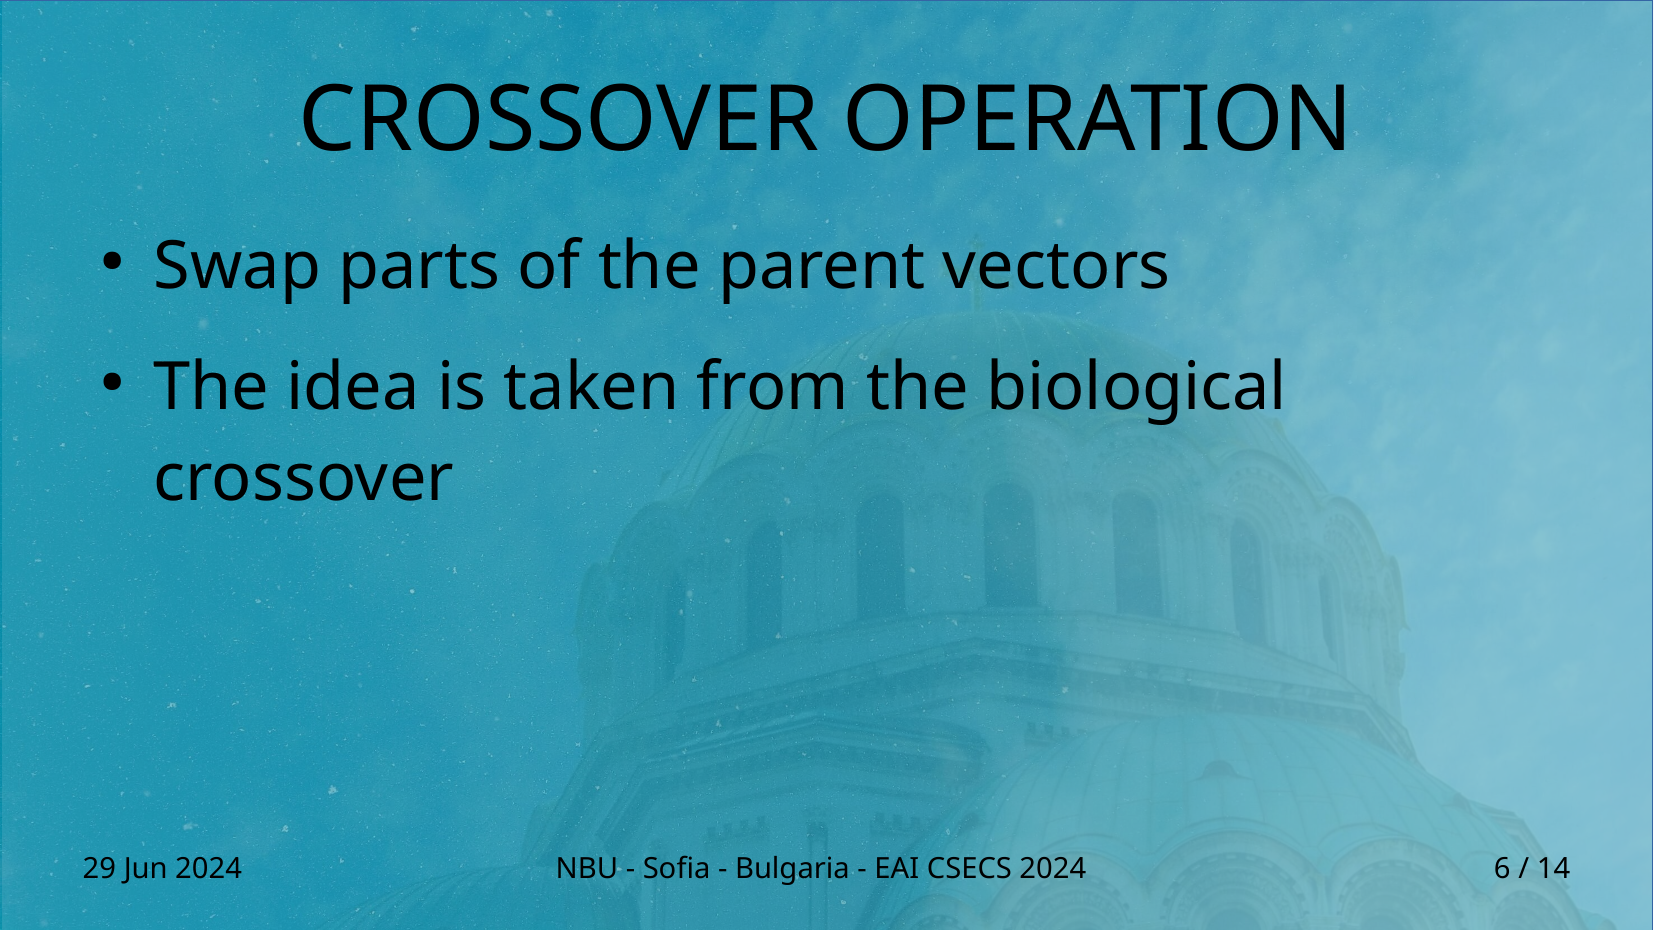

# CROSSOVER OPERATION
Swap parts of the parent vectors
The idea is taken from the biological crossover
29 Jun 2024
NBU - Sofia - Bulgaria - EAI CSECS 2024
6